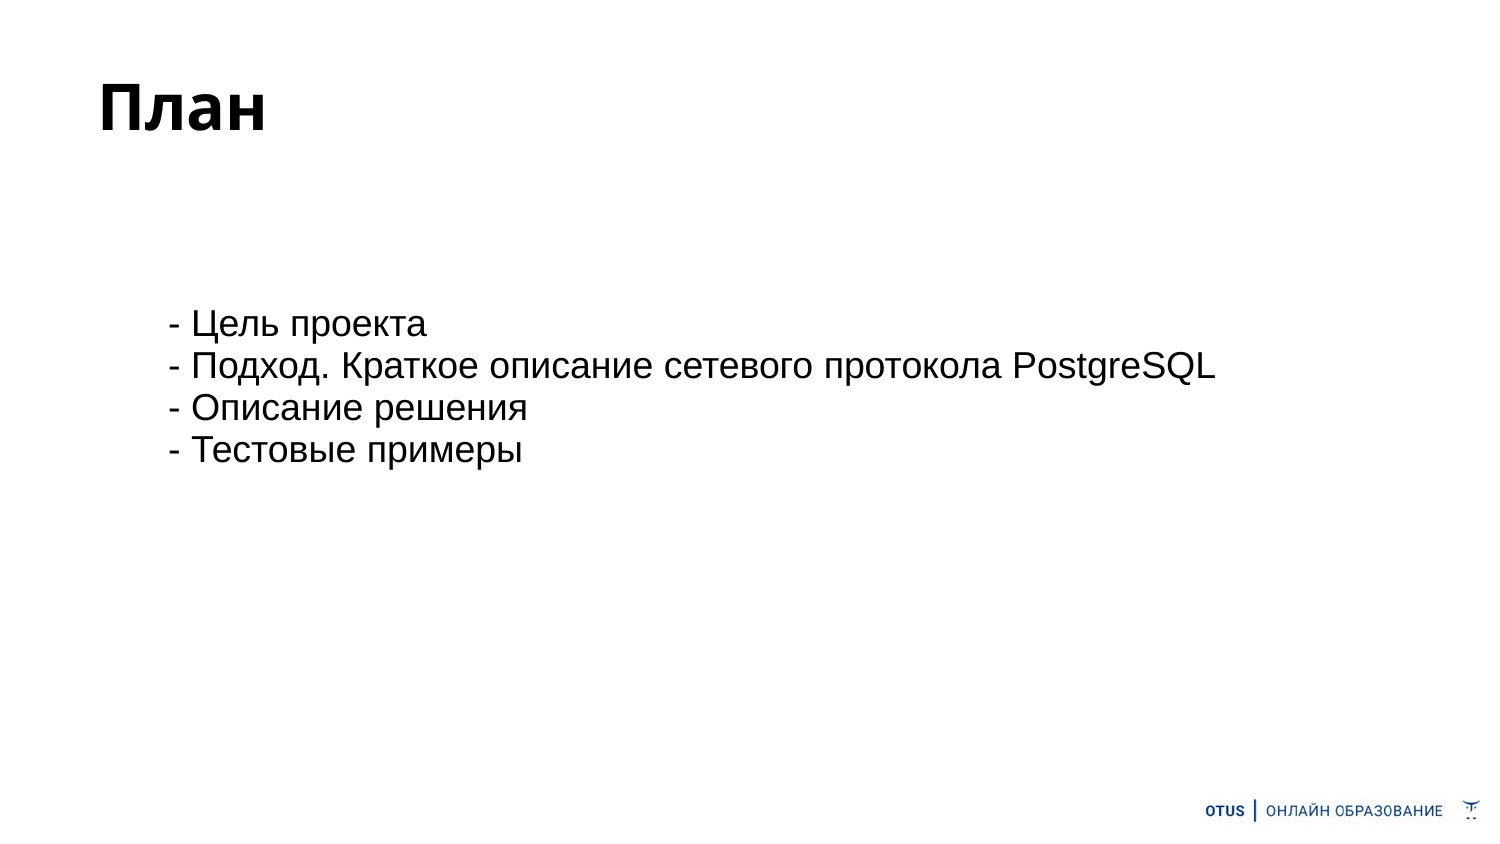

План
- Цель проекта
- Подход. Краткое описание сетевого протокола PostgreSQL
- Описание решения
- Тестовые примеры